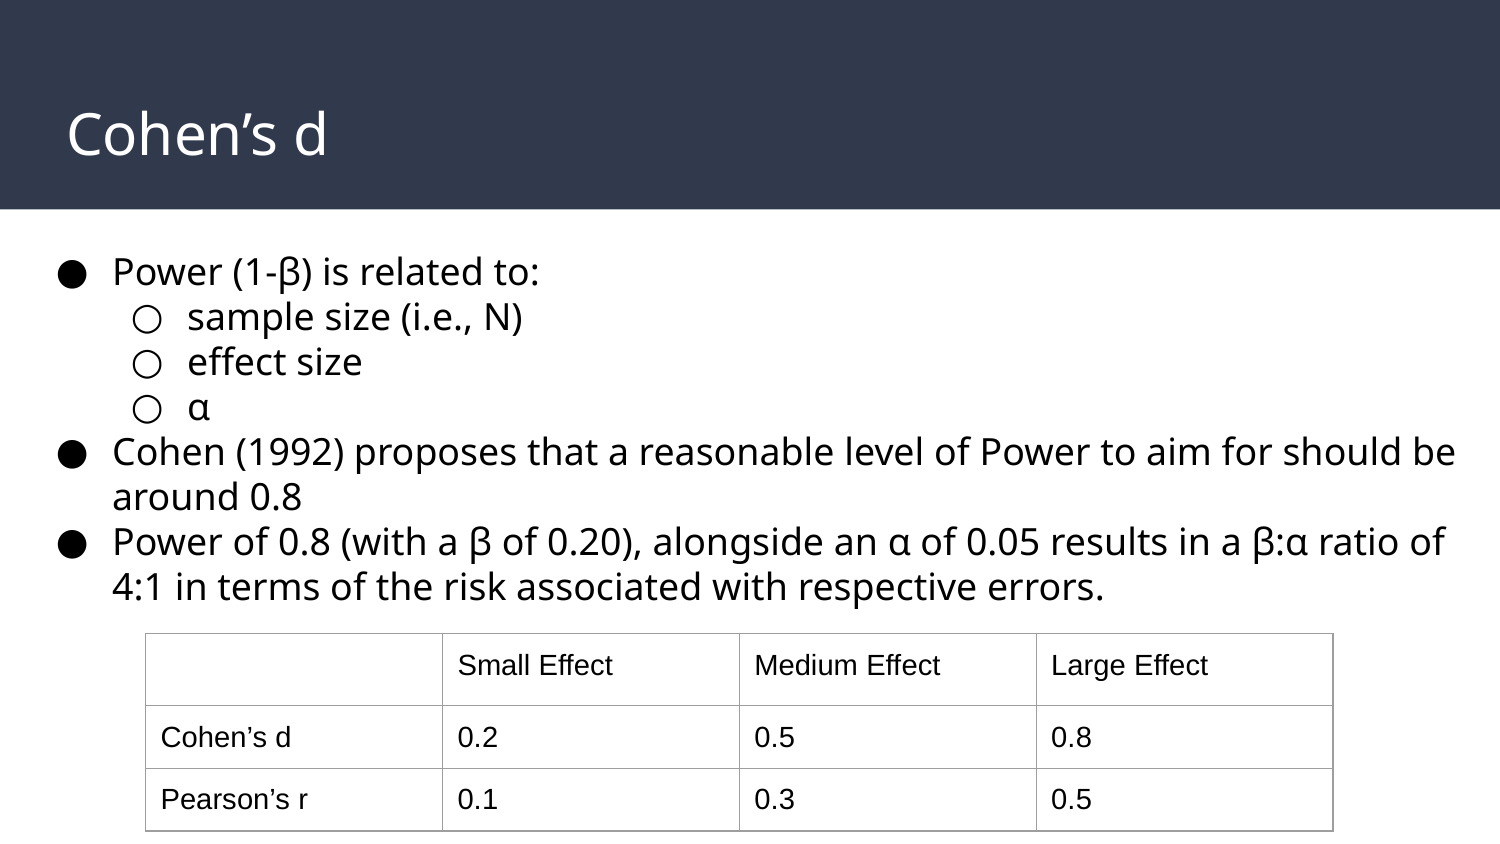

# Cohen’s d
Power (1-β) is related to:
sample size (i.e., N)
effect size
α
Cohen (1992) proposes that a reasonable level of Power to aim for should be around 0.8
Power of 0.8 (with a β of 0.20), alongside an α of 0.05 results in a β:α ratio of 4:1 in terms of the risk associated with respective errors.
| | Small Effect | Medium Effect | Large Effect |
| --- | --- | --- | --- |
| Cohen’s d | 0.2 | 0.5 | 0.8 |
| Pearson’s r | 0.1 | 0.3 | 0.5 |